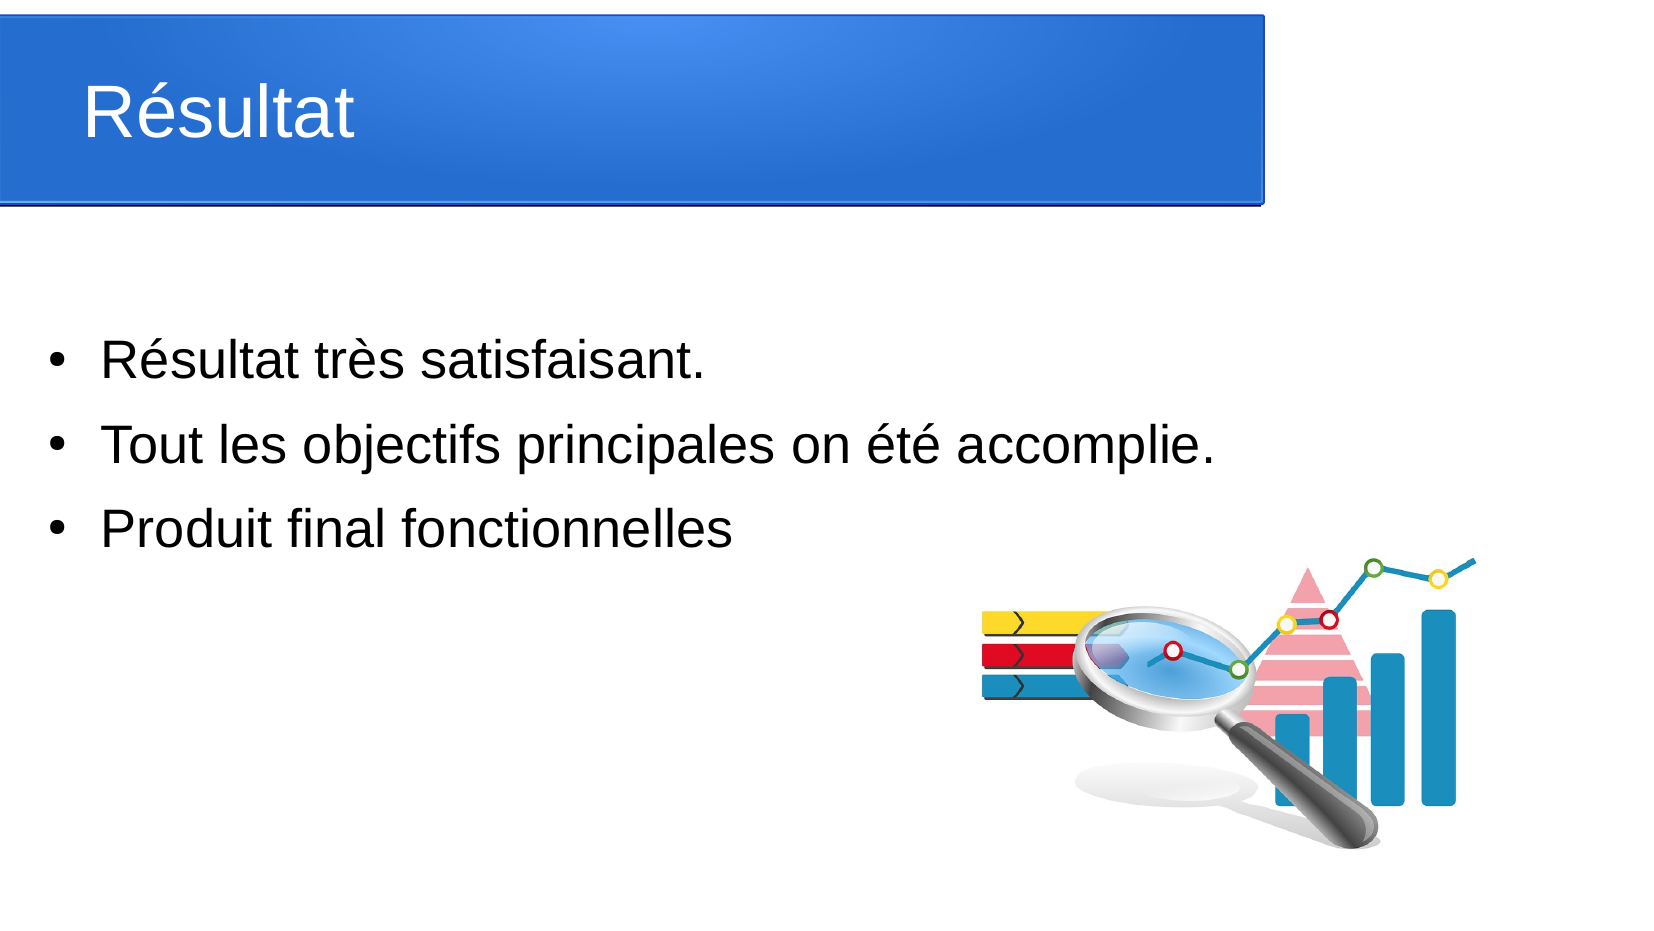

# Résultat
Résultat très satisfaisant.
Tout les objectifs principales on été accomplie.
Produit final fonctionnelles